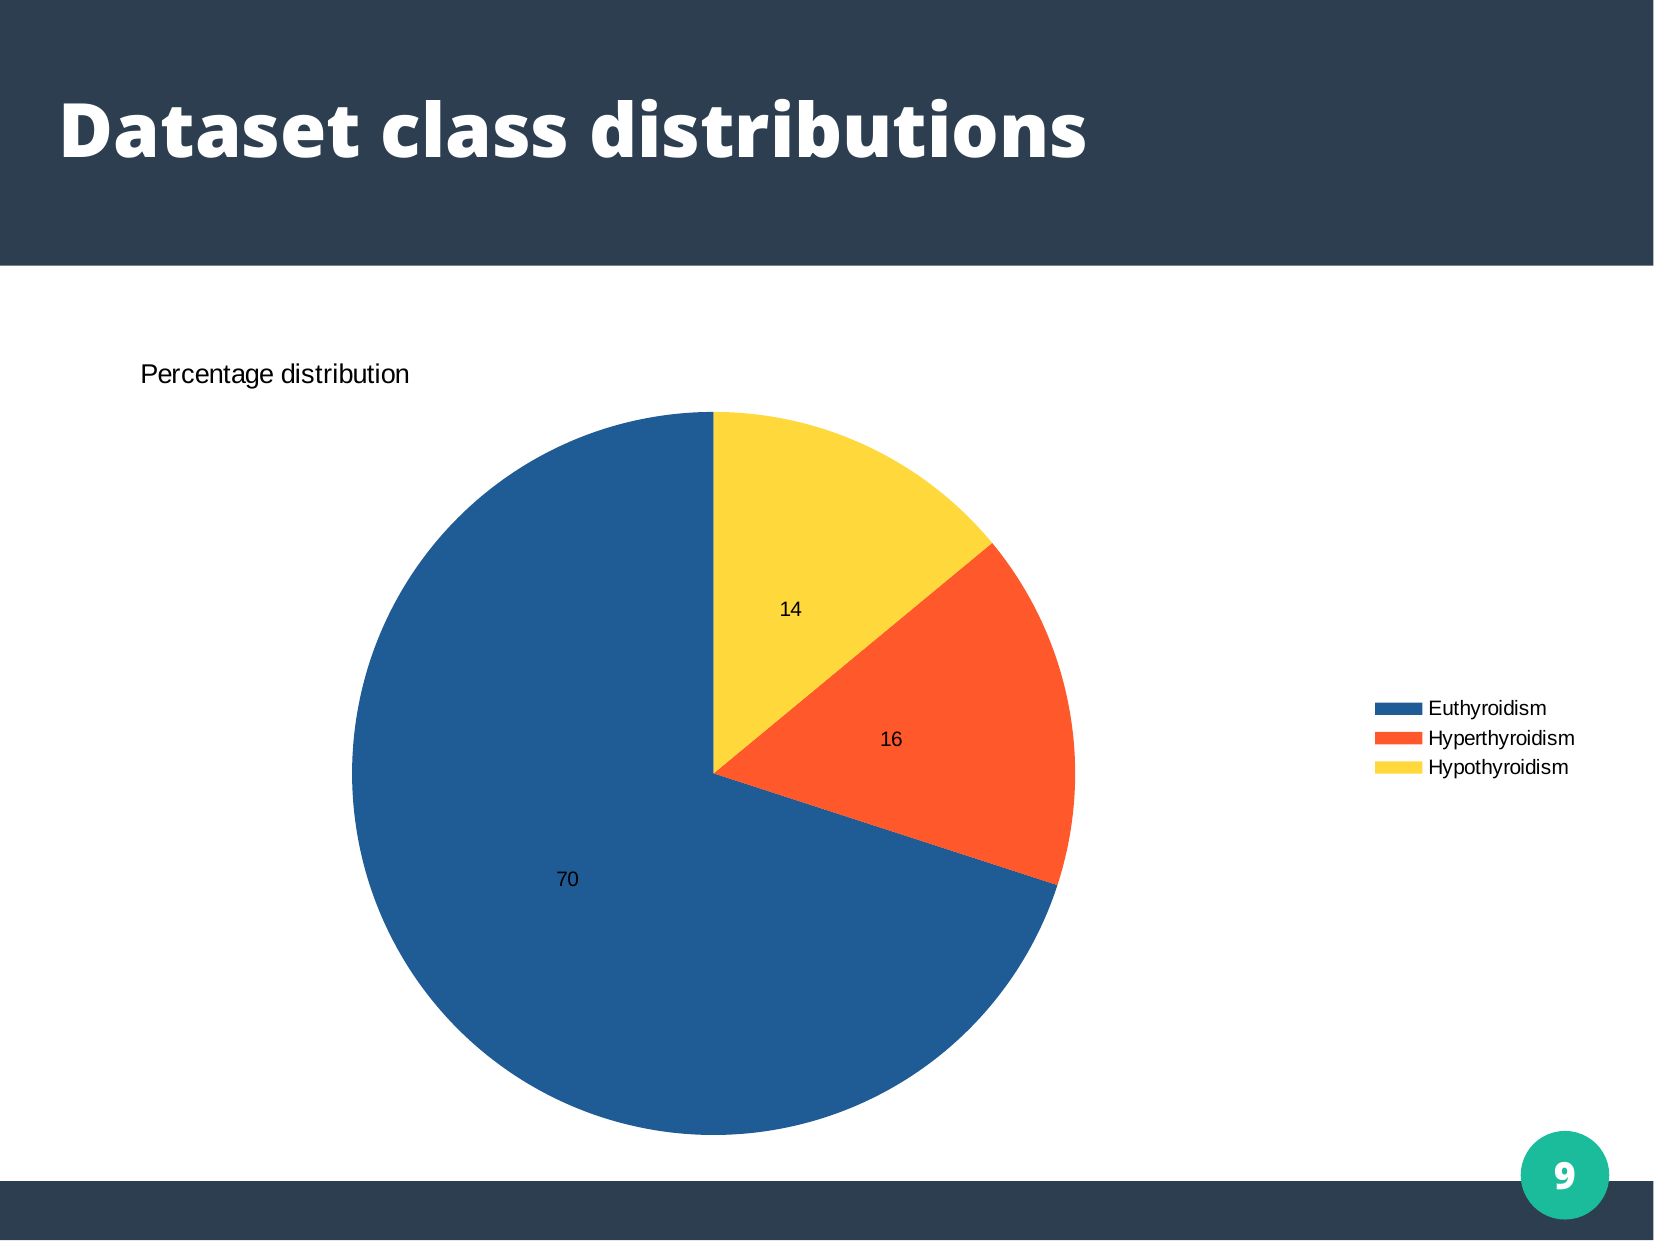

# Dataset class distributions
### Chart: Percentage distribution
| Category | Column 1 | Column 2 | Column 3 |
|---|---|---|---|
| Euthyroidism | 70.0 | 0.0 | 0.0 |
| Hyperthyroidism | 16.0 | 0.0 | 0.0 |
| Hypothyroidism | 14.0 | 0.0 | 0.0 |9